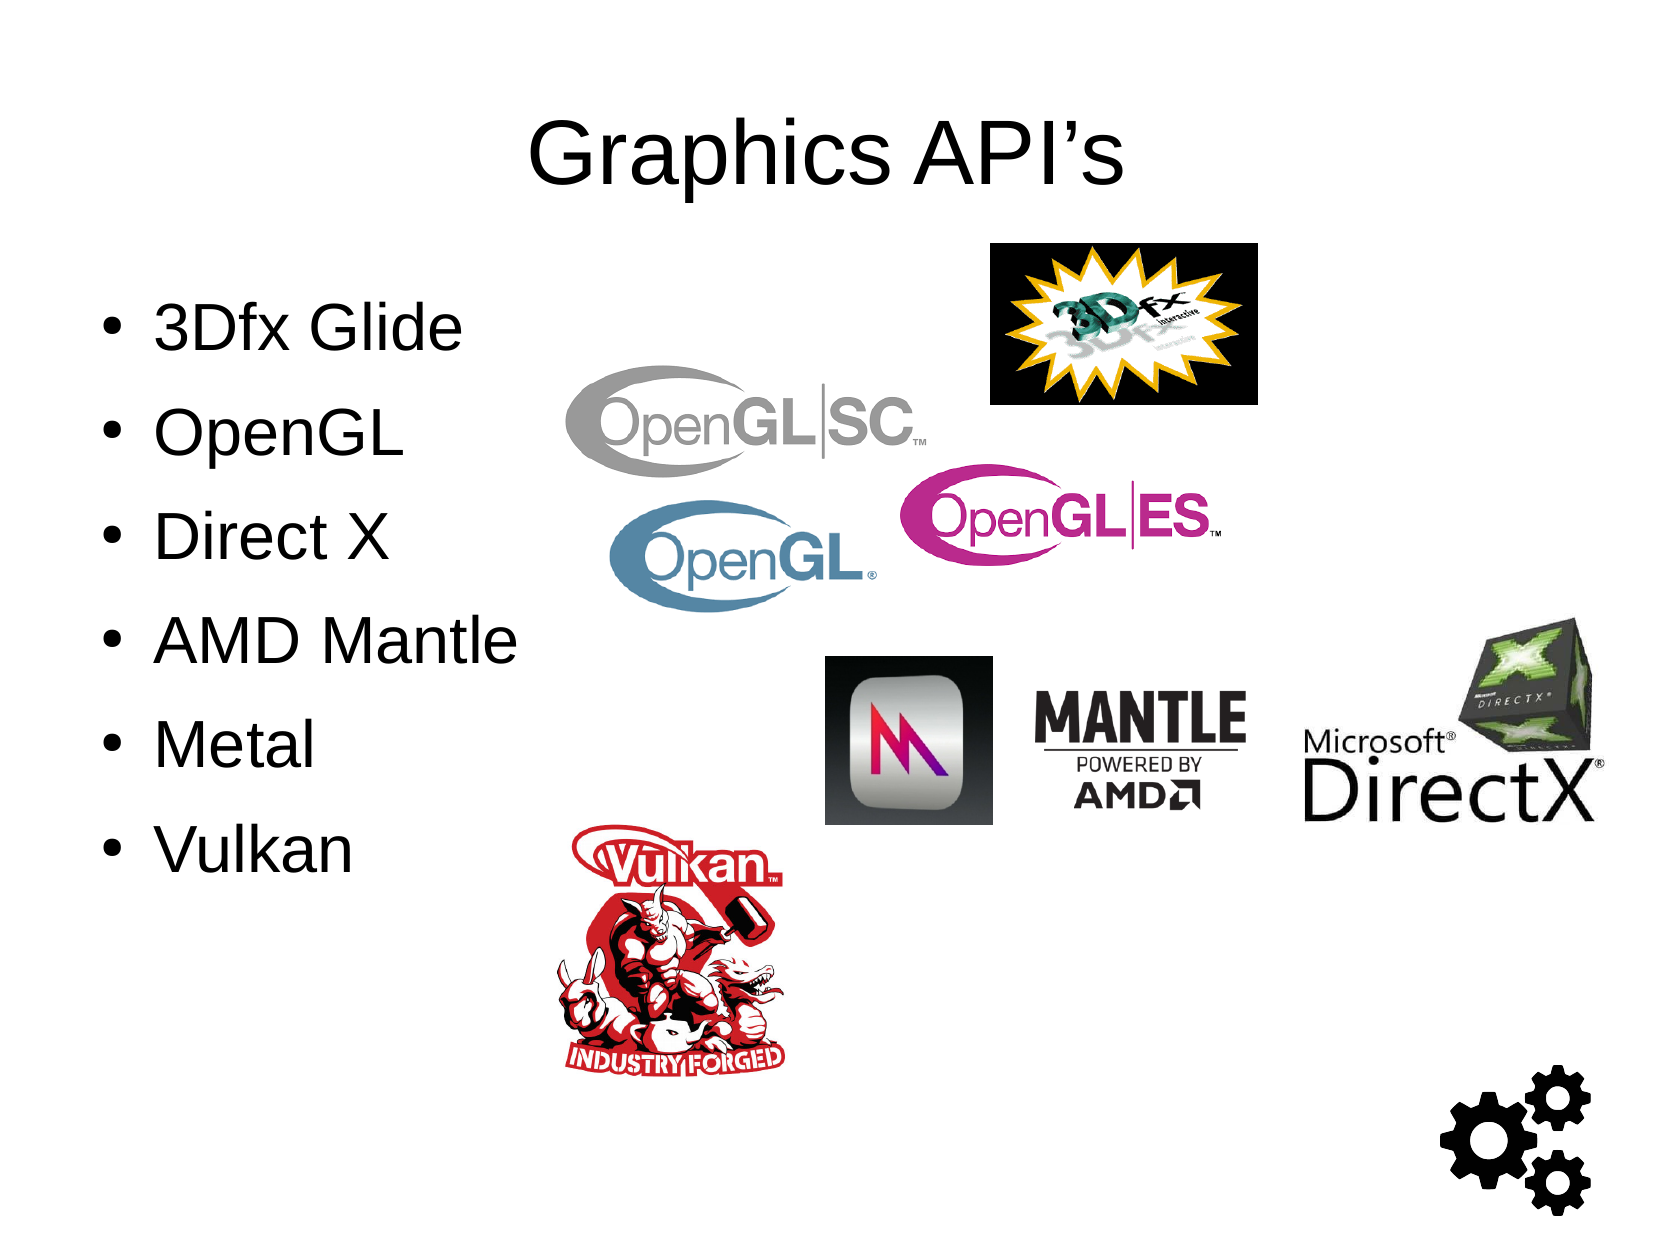

# Graphics API’s
3Dfx Glide
OpenGL
Direct X
AMD Mantle
Metal
Vulkan